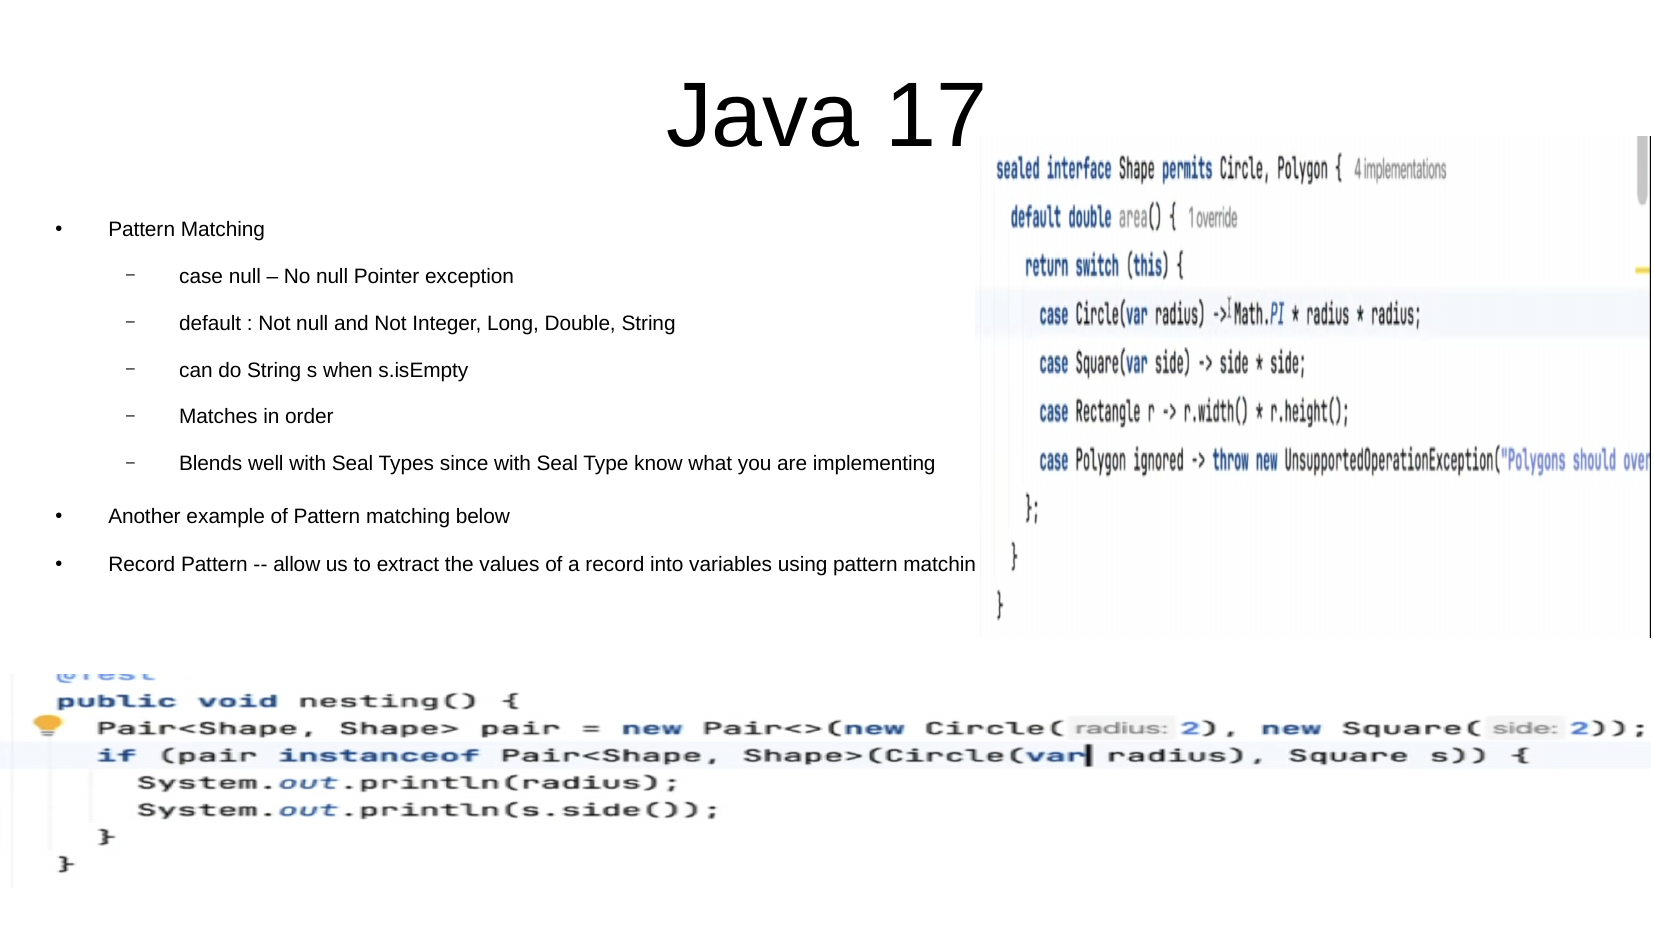

# Java 17
Pattern Matching
case null – No null Pointer exception
default : Not null and Not Integer, Long, Double, String
can do String s when s.isEmpty
Matches in order
Blends well with Seal Types since with Seal Type know what you are implementing
Another example of Pattern matching below
Record Pattern -- allow us to extract the values of a record into variables using pattern matching.